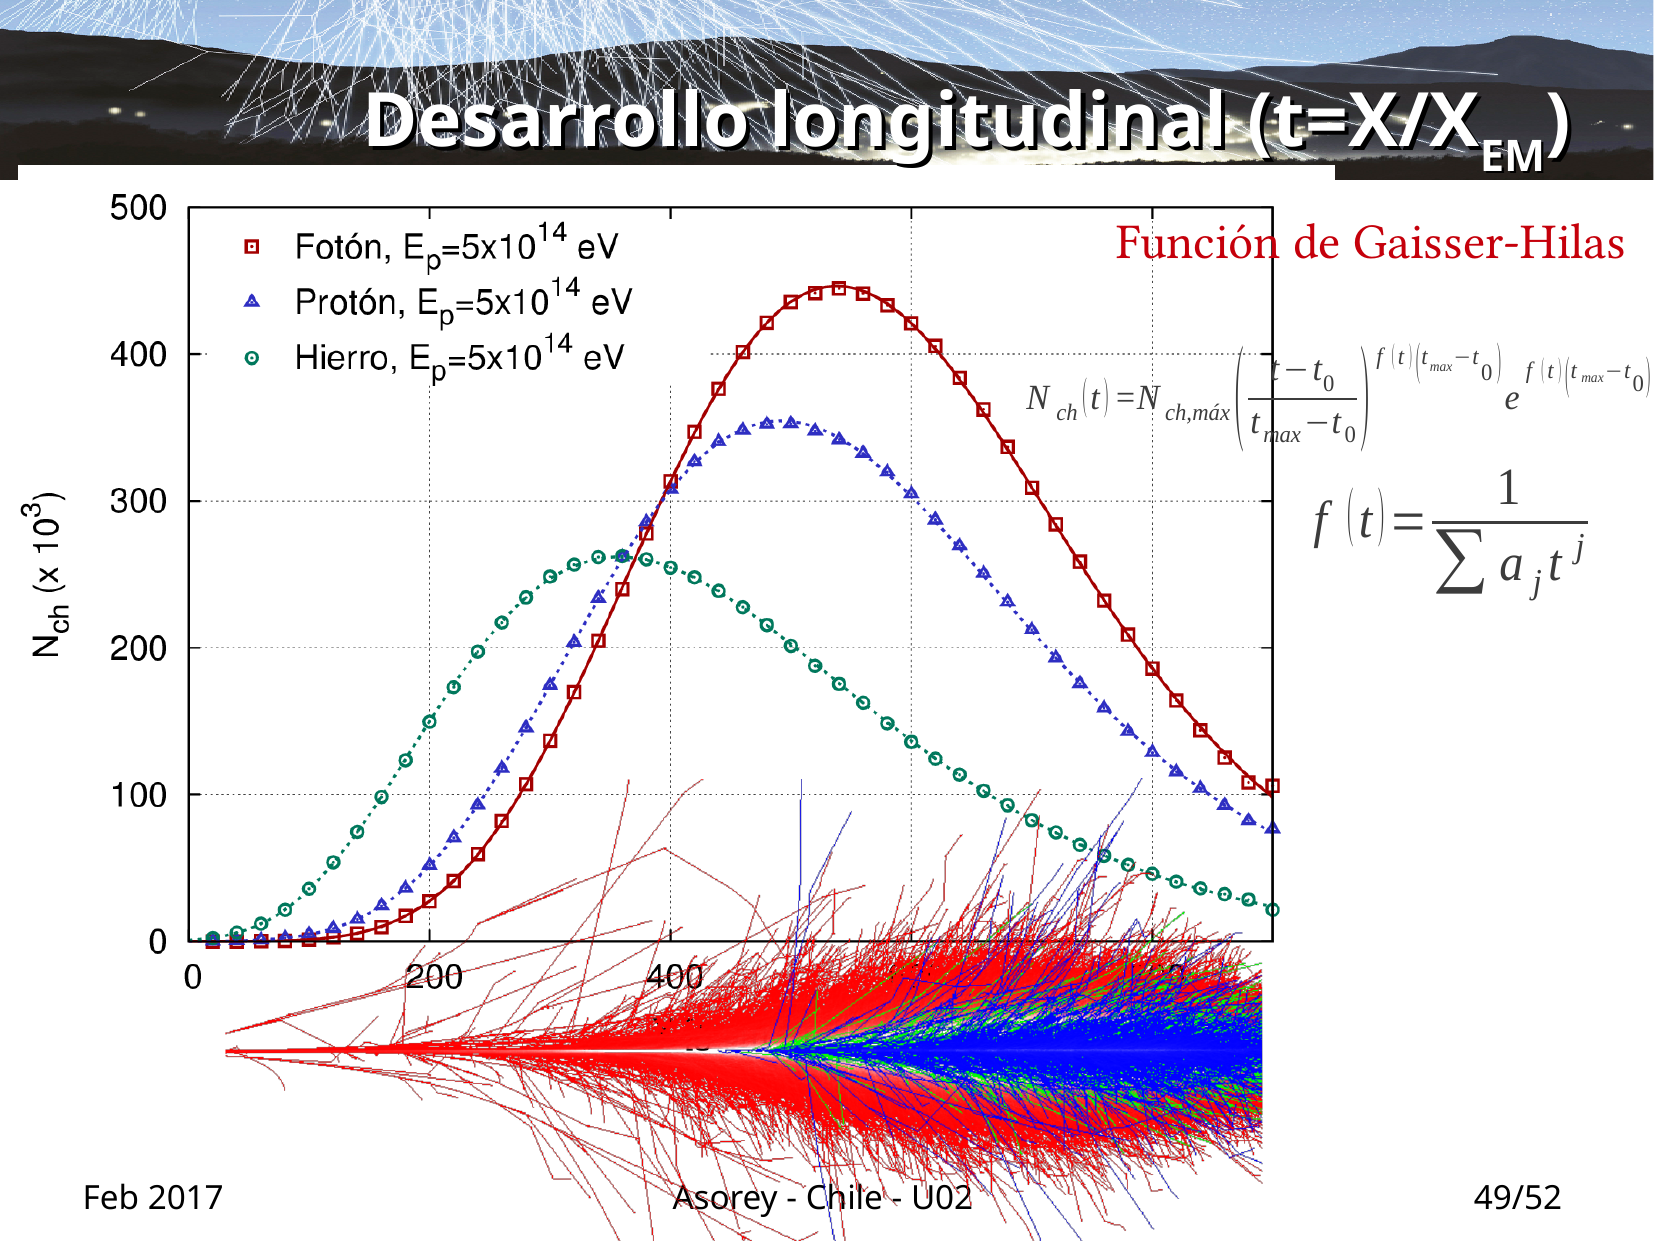

# Desarrollo longitudinal (t=X/XEM)
Función de Gaisser-Hilas
Feb 2017
Asorey - Chile - U02
49